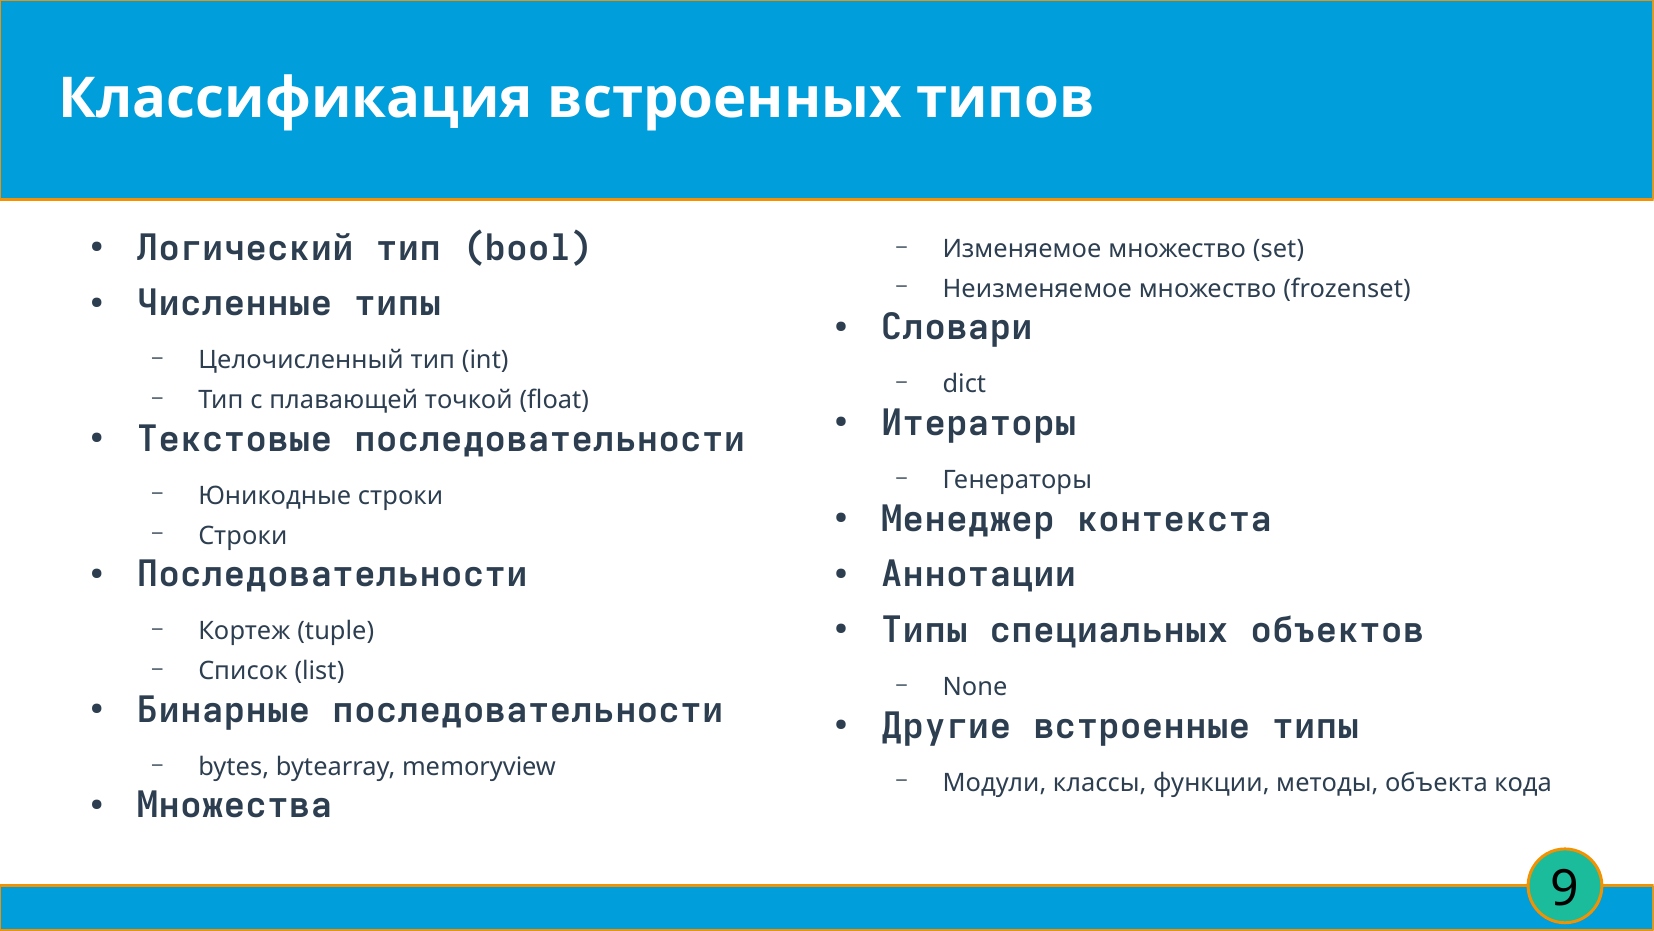

# Классификация встроенных типов
Логический тип (bool)
Численные типы
Целочисленный тип (int)
Тип с плавающей точкой (float)
Текстовые последовательности
Юникодные строки
Строки
Последовательности
Кортеж (tuple)
Список (list)
Бинарные последовательности
bytes, bytearray, memoryview
Множества
Изменяемое множество (set)
Неизменяемое множество (frozenset)
Словари
dict
Итераторы
Генераторы
Менеджер контекста
Аннотации
Типы специальных объектов
None
Другие встроенные типы
Модули, классы, функции, методы, объекта кода